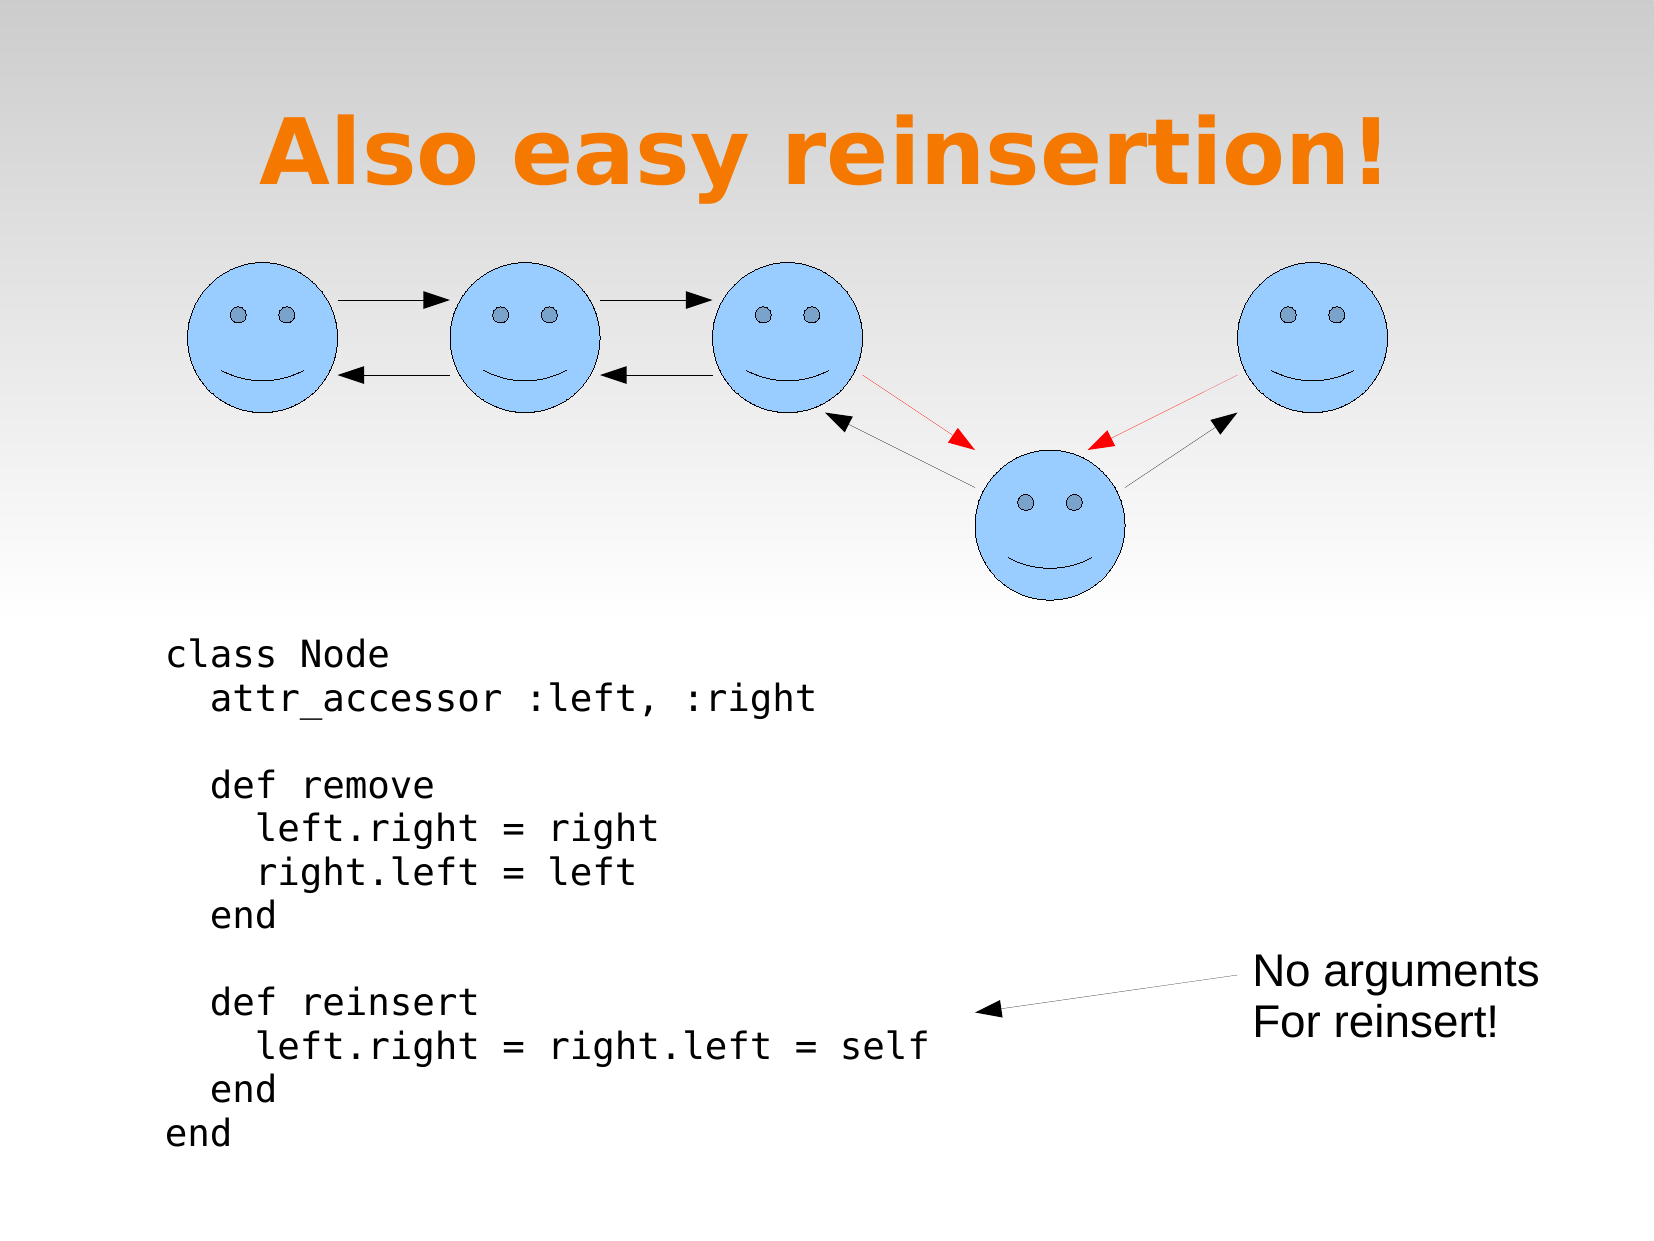

# Also easy reinsertion!
class Node
 attr_accessor :left, :right
 def remove
 left.right = right
 right.left = left
 end
 def reinsert
 left.right = right.left = self
 end
end
No arguments
For reinsert!